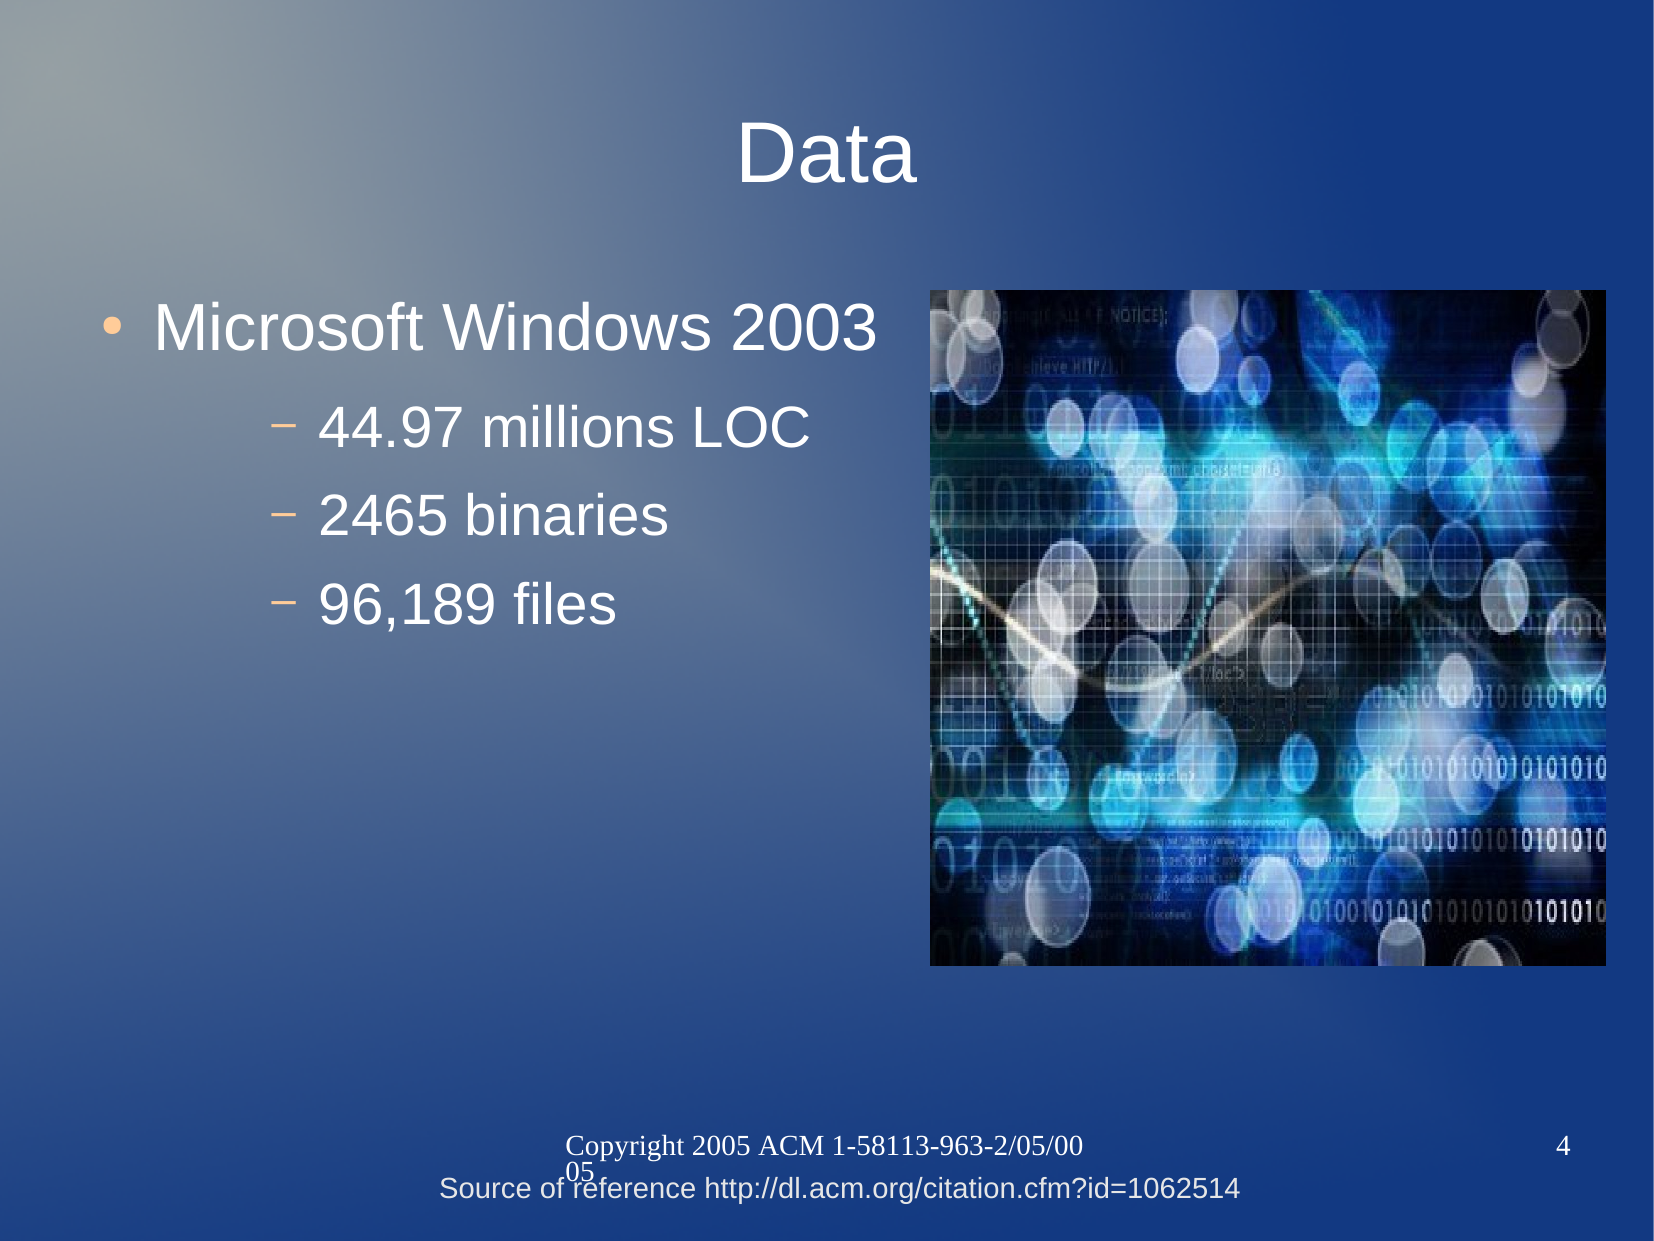

# Data
Microsoft Windows 2003
44.97 millions LOC
2465 binaries
96,189 files
Copyright 2005 ACM 1-58113-963-2/05/0005
4
Source of reference http://dl.acm.org/citation.cfm?id=1062514